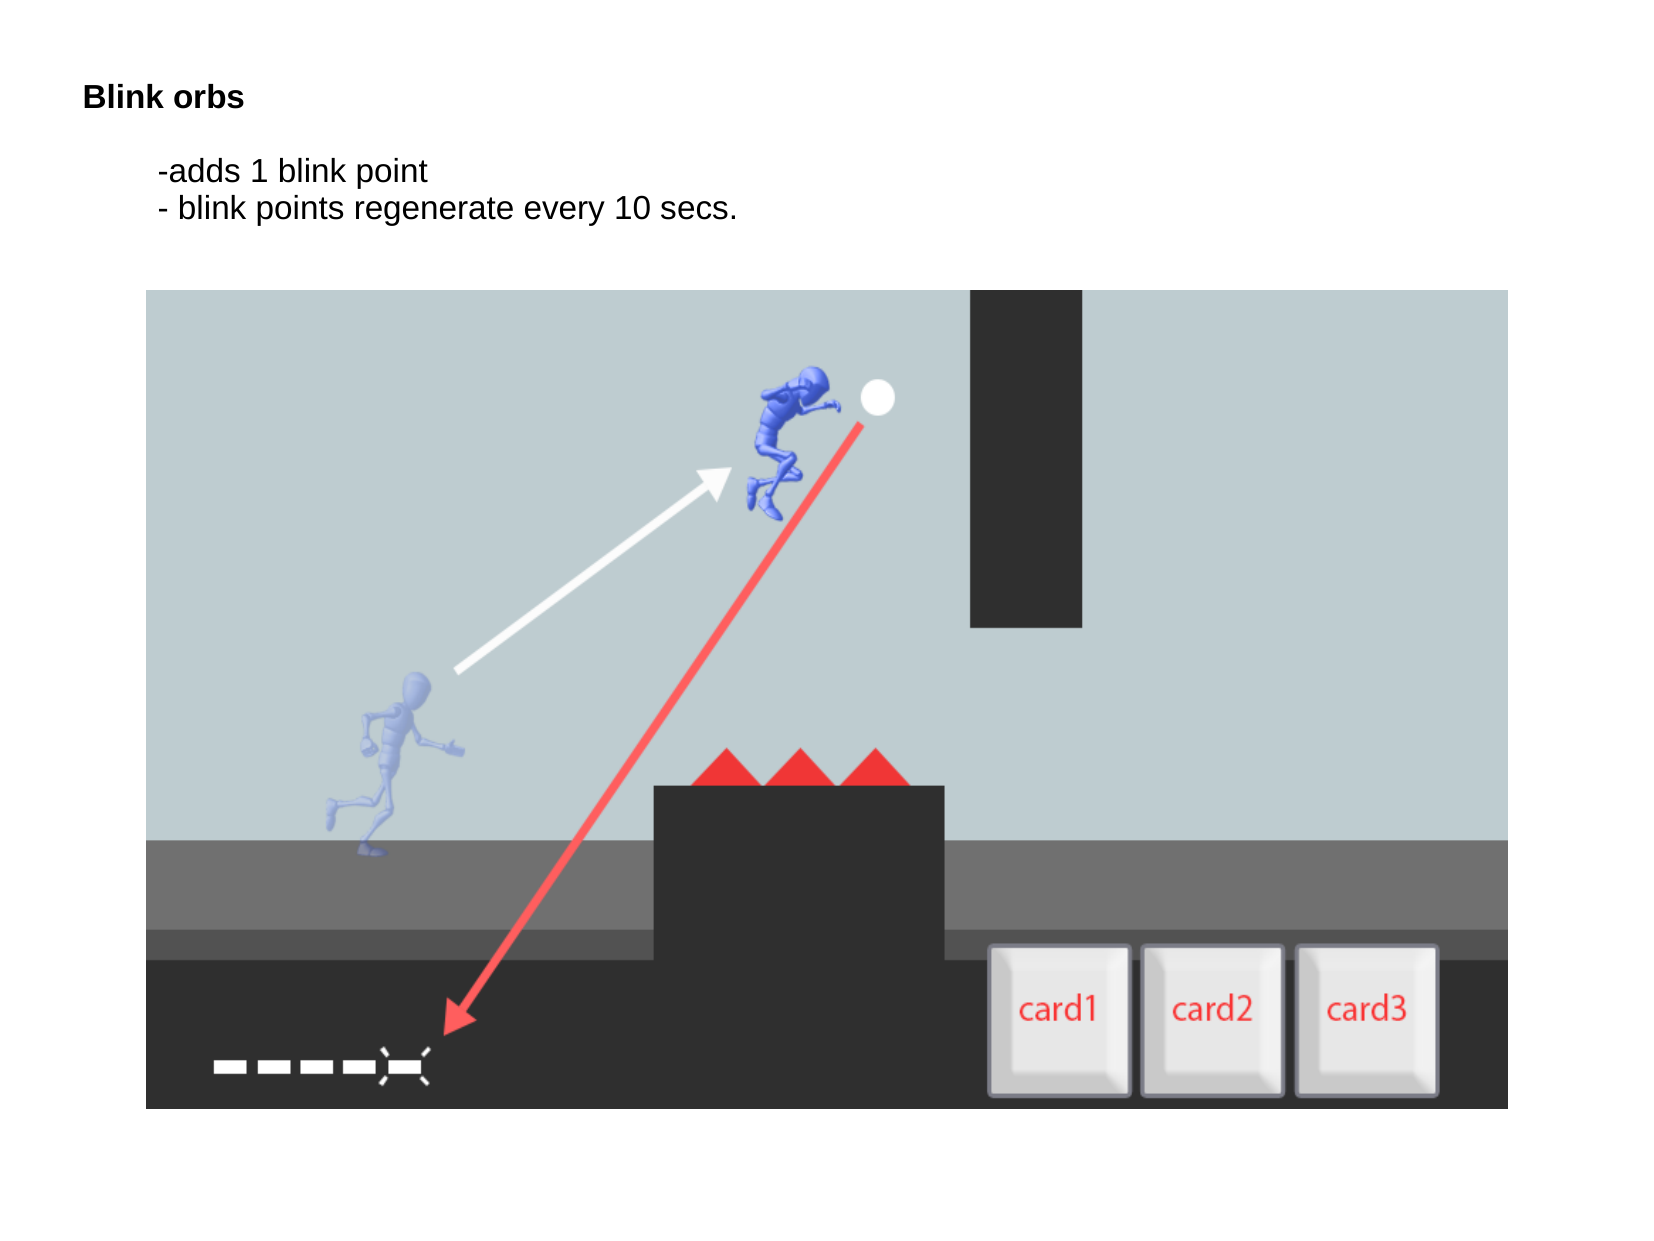

# Blink orbs -adds 1 blink point - blink points regenerate every 10 secs.